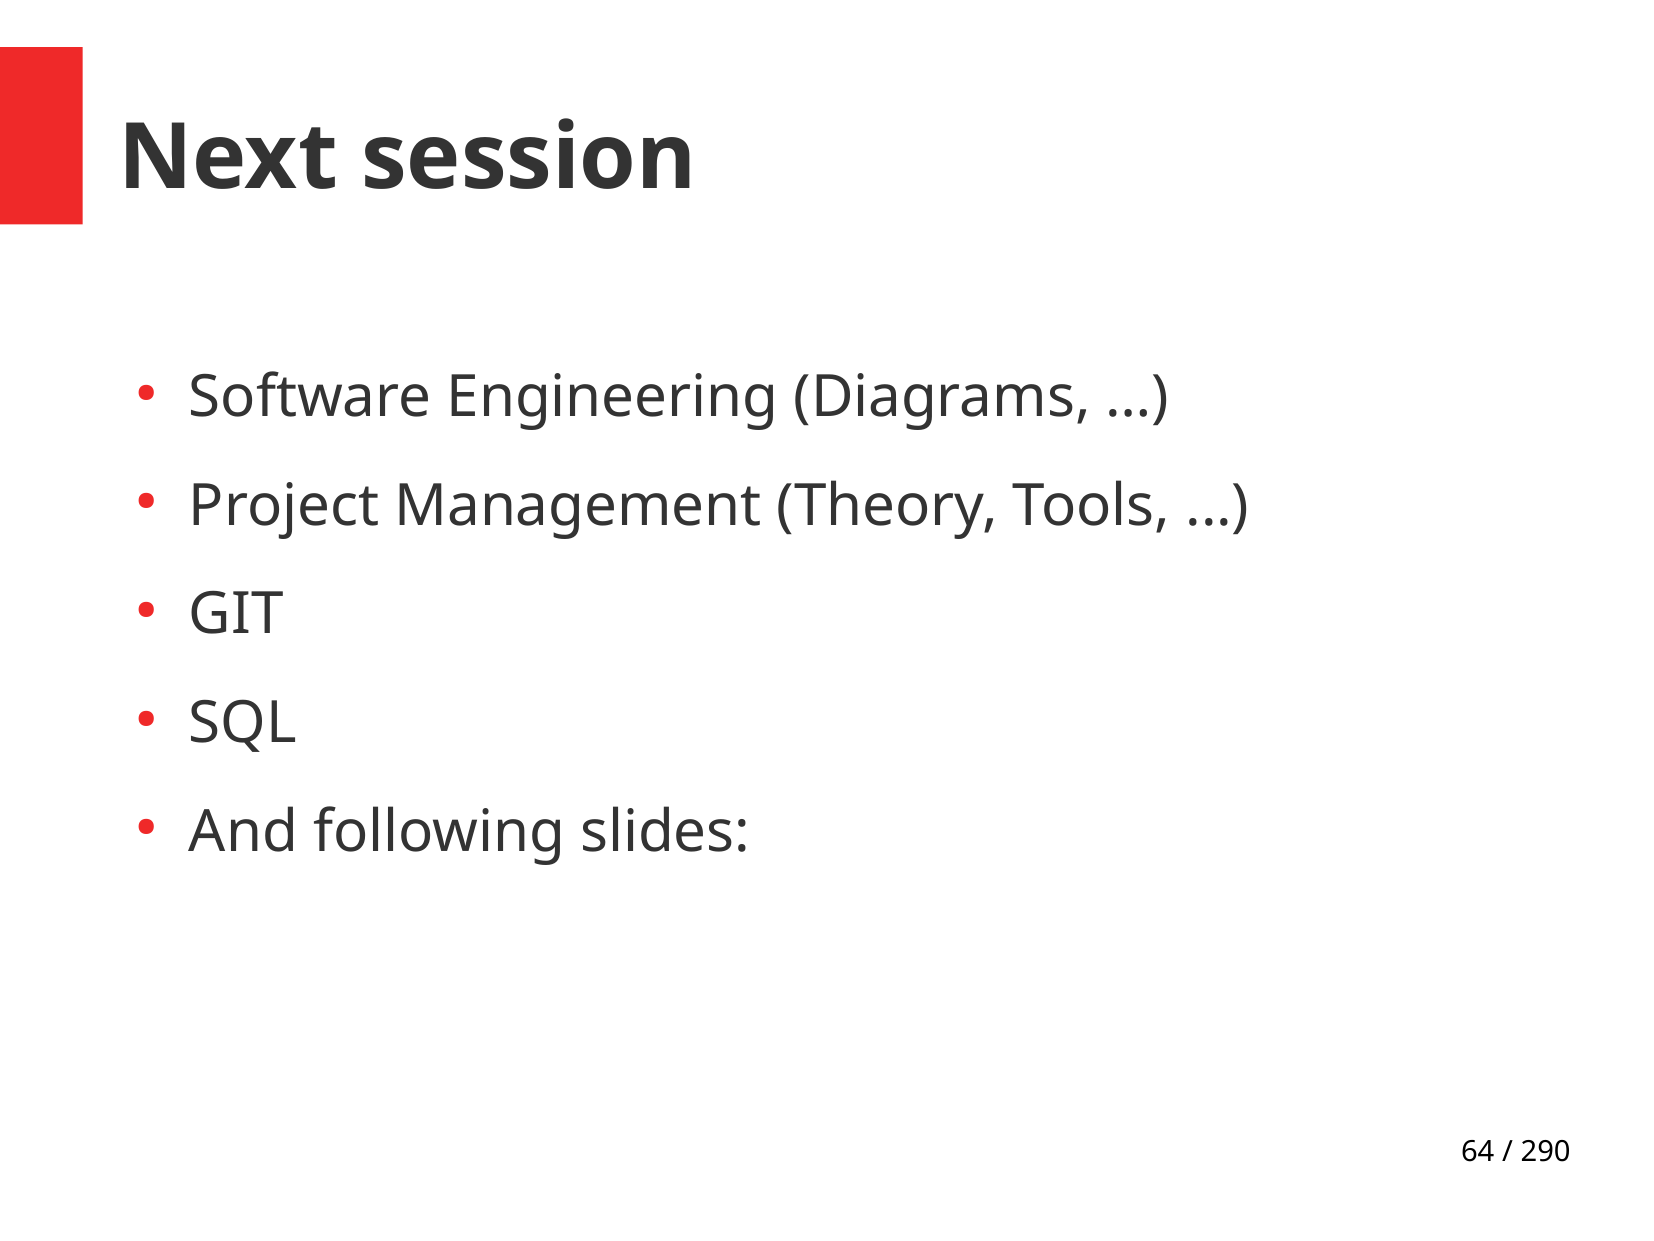

# Next session
Software Engineering (Diagrams, …)
Project Management (Theory, Tools, ...)
GIT
SQL
And following slides:
64